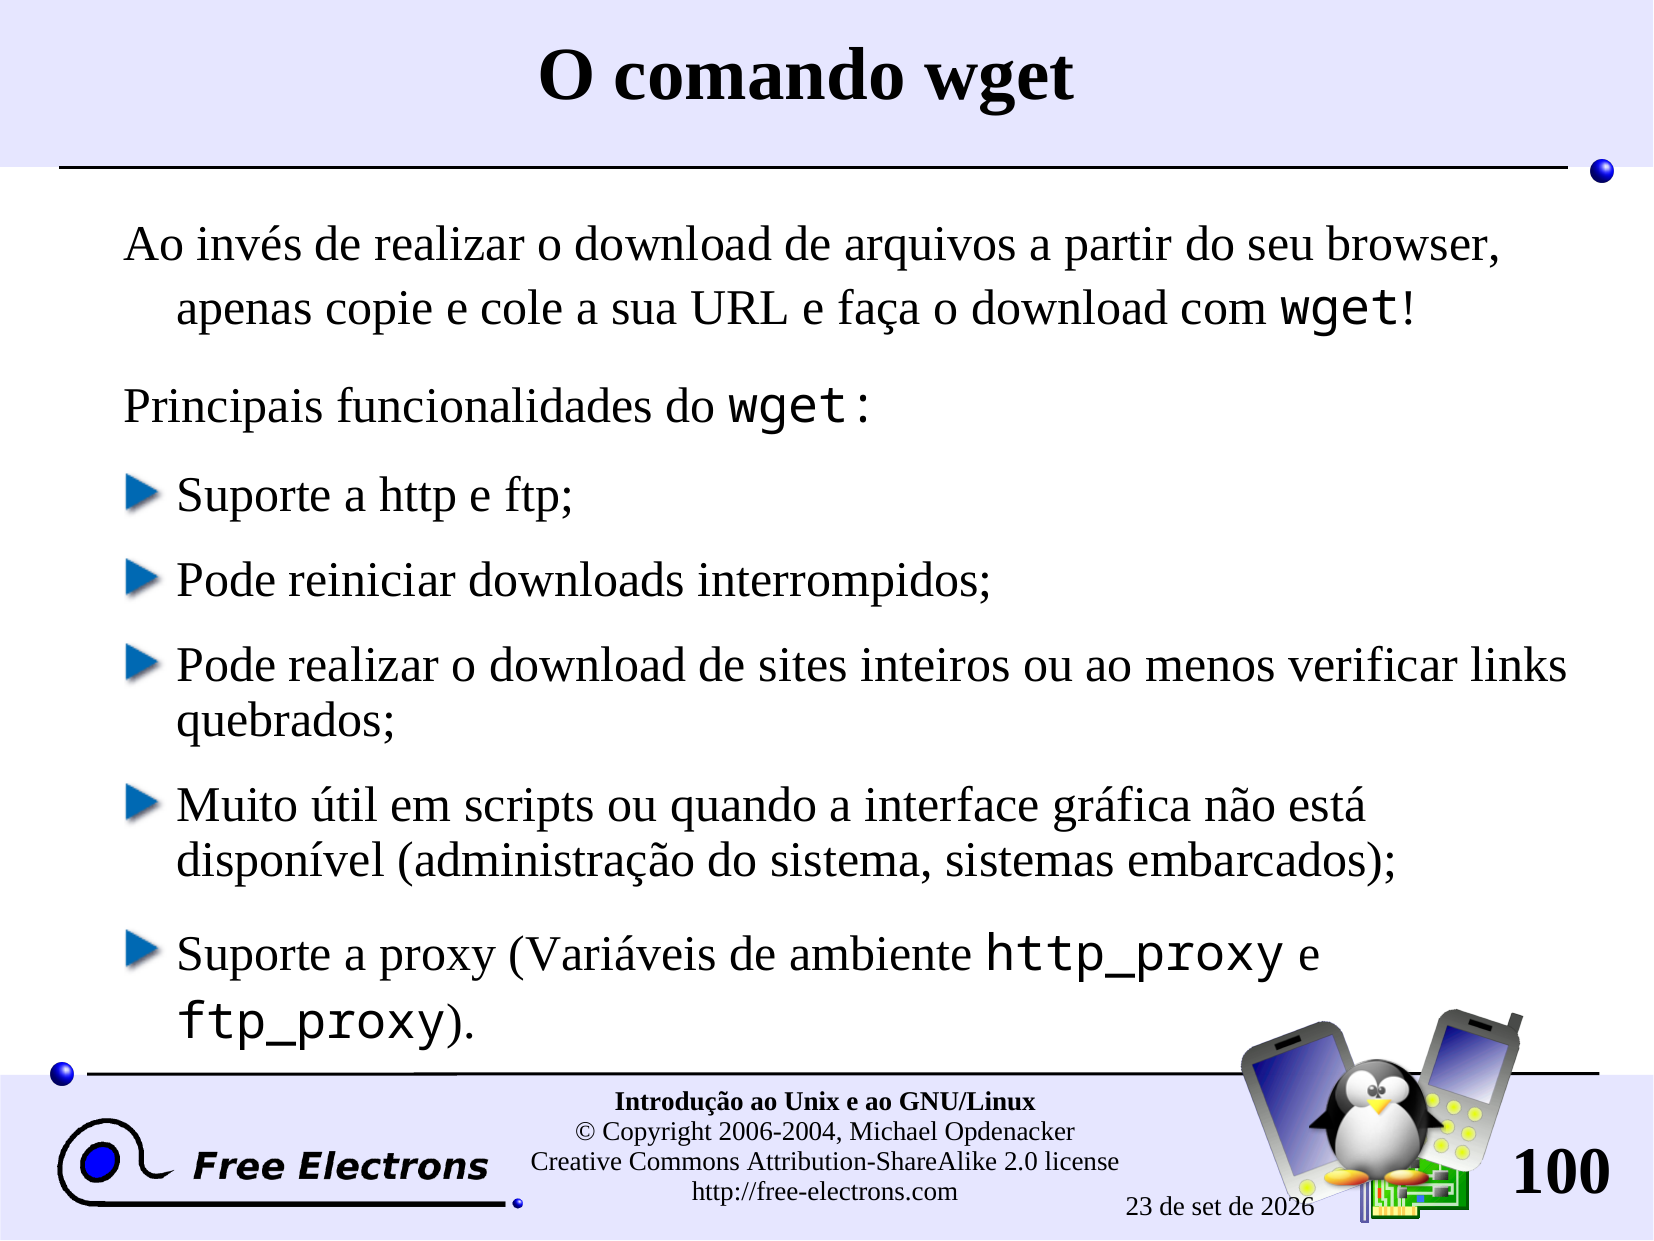

# O comando wget
Ao invés de realizar o download de arquivos a partir do seu browser, apenas copie e cole a sua URL e faça o download com wget!
Principais funcionalidades do wget:
Suporte a http e ftp;
Pode reiniciar downloads interrompidos;
Pode realizar o download de sites inteiros ou ao menos verificar links quebrados;
Muito útil em scripts ou quando a interface gráfica não está disponível (administração do sistema, sistemas embarcados);
Suporte a proxy (Variáveis de ambiente http_proxy e ftp_proxy).